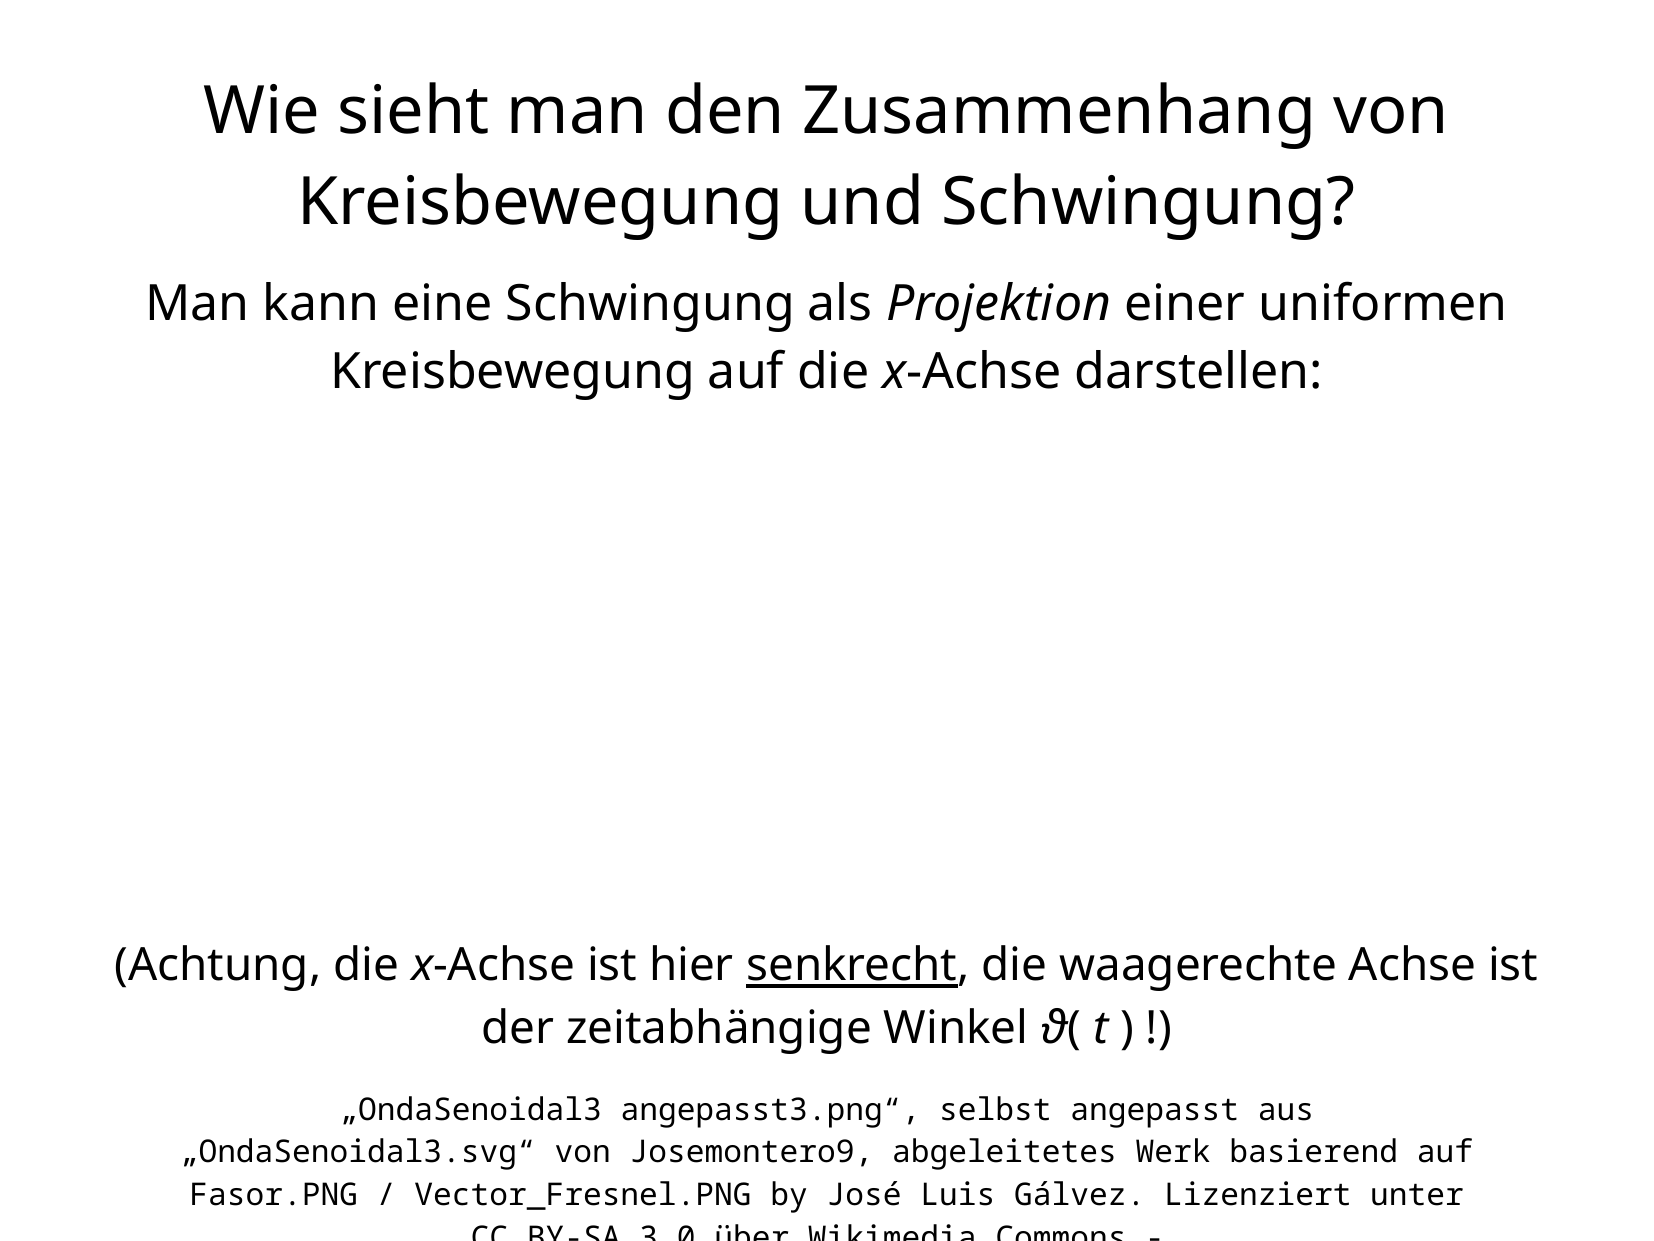

# Wie sieht man den Zusammenhang von Kreisbewegung und Schwingung?
Man kann eine Schwingung als Projektion einer uniformen Kreisbewegung auf die x-Achse darstellen:
(Achtung, die x-Achse ist hier senkrecht, die waagerechte Achse ist der zeitabhängige Winkel ϑ( t ) !)
„OndaSenoidal3 angepasst3.png“, selbst angepasst aus „OndaSenoidal3.svg“ von Josemontero9, abgeleitetes Werk basierend auf Fasor.PNG / Vector_Fresnel.PNG by José Luis Gálvez. Lizenziert unter CC BY-SA 3.0 über Wikimedia Commons -
https://commons.wikimedia.org/wiki/File:OndaSenoidal3_angepasst2.png